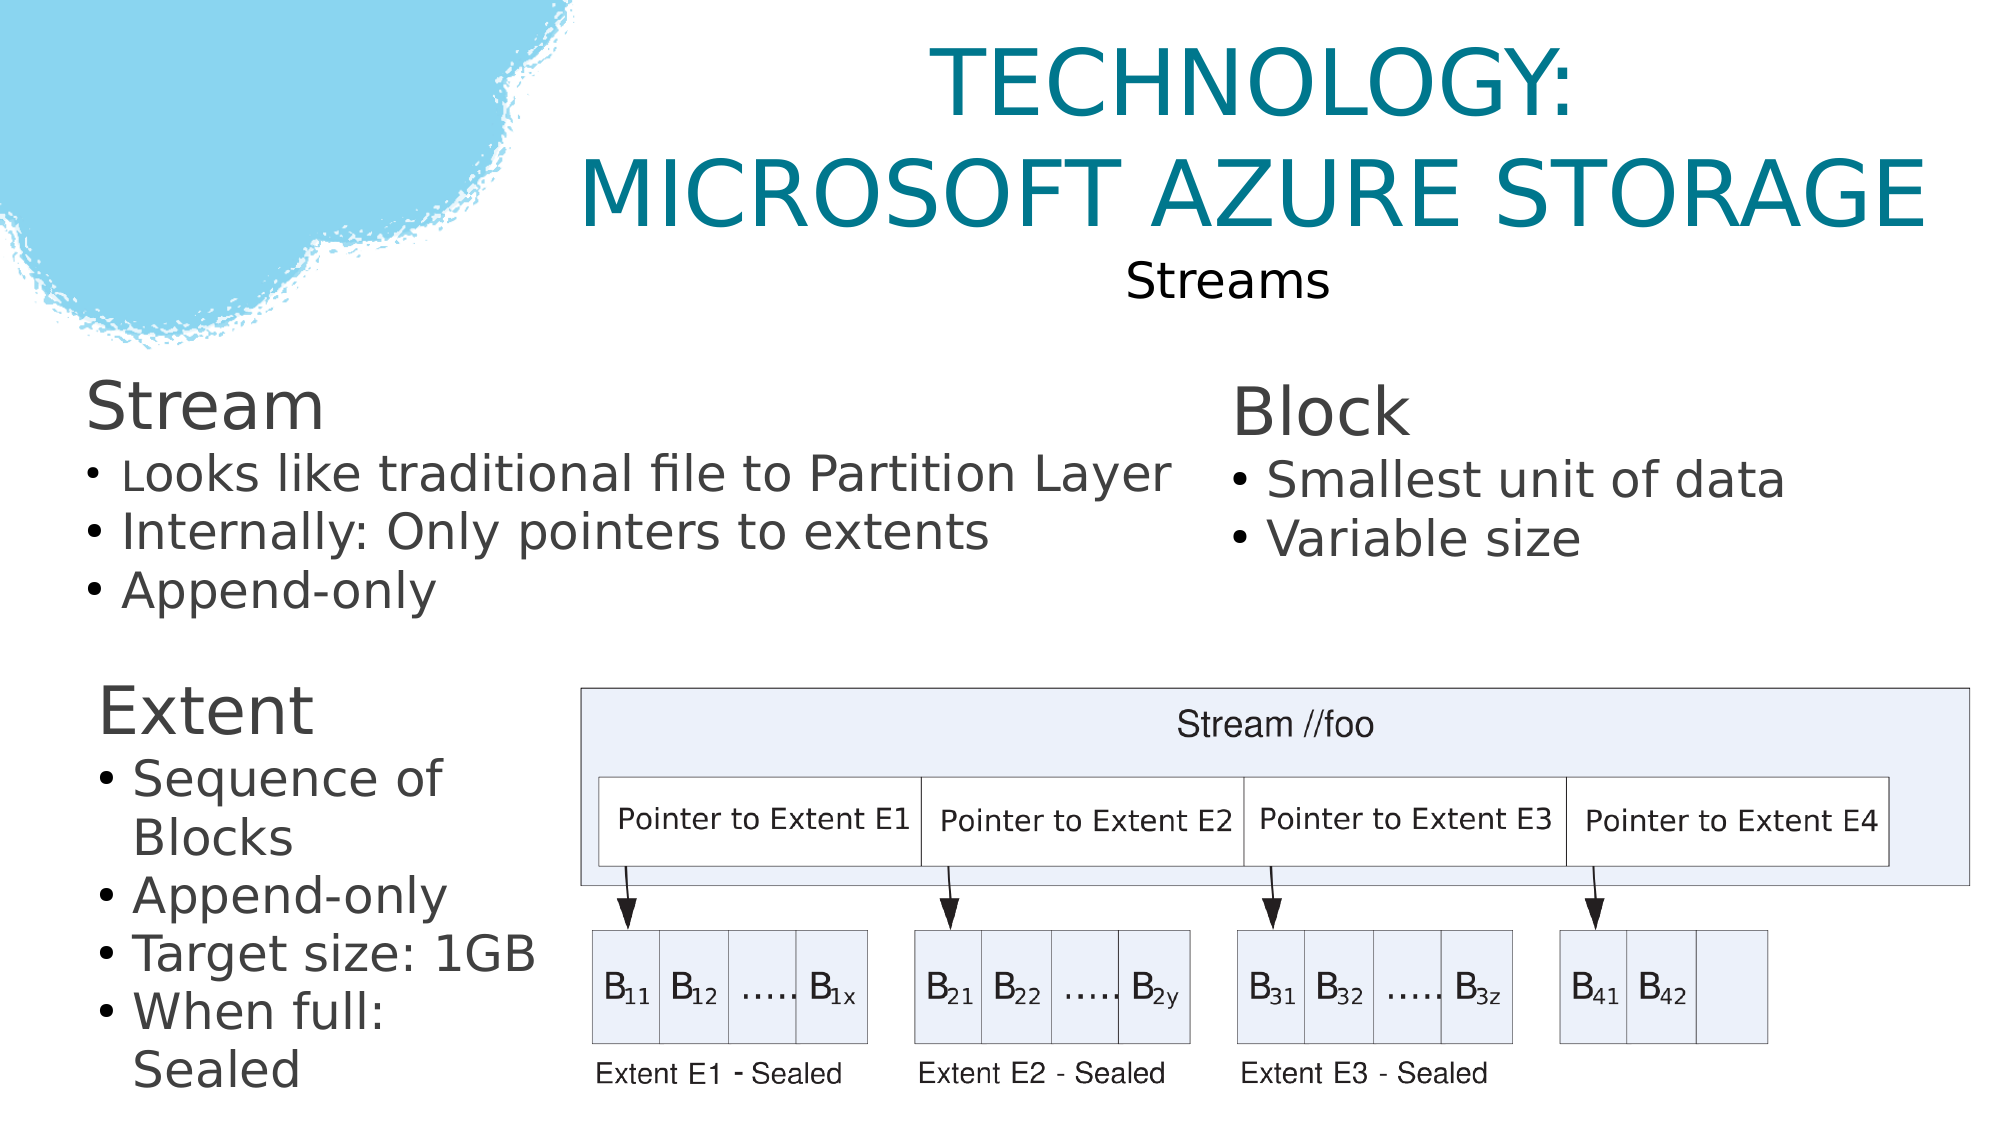

Technology:
Microsoft Azure Storage
Streams
Stream
Looks like traditional file to Partition Layer
Internally: Only pointers to extents
Append-only
Block
Smallest unit of data
Variable size
Extent
Sequence of Blocks
Append-only
Target size: 1GB
When full: Sealed